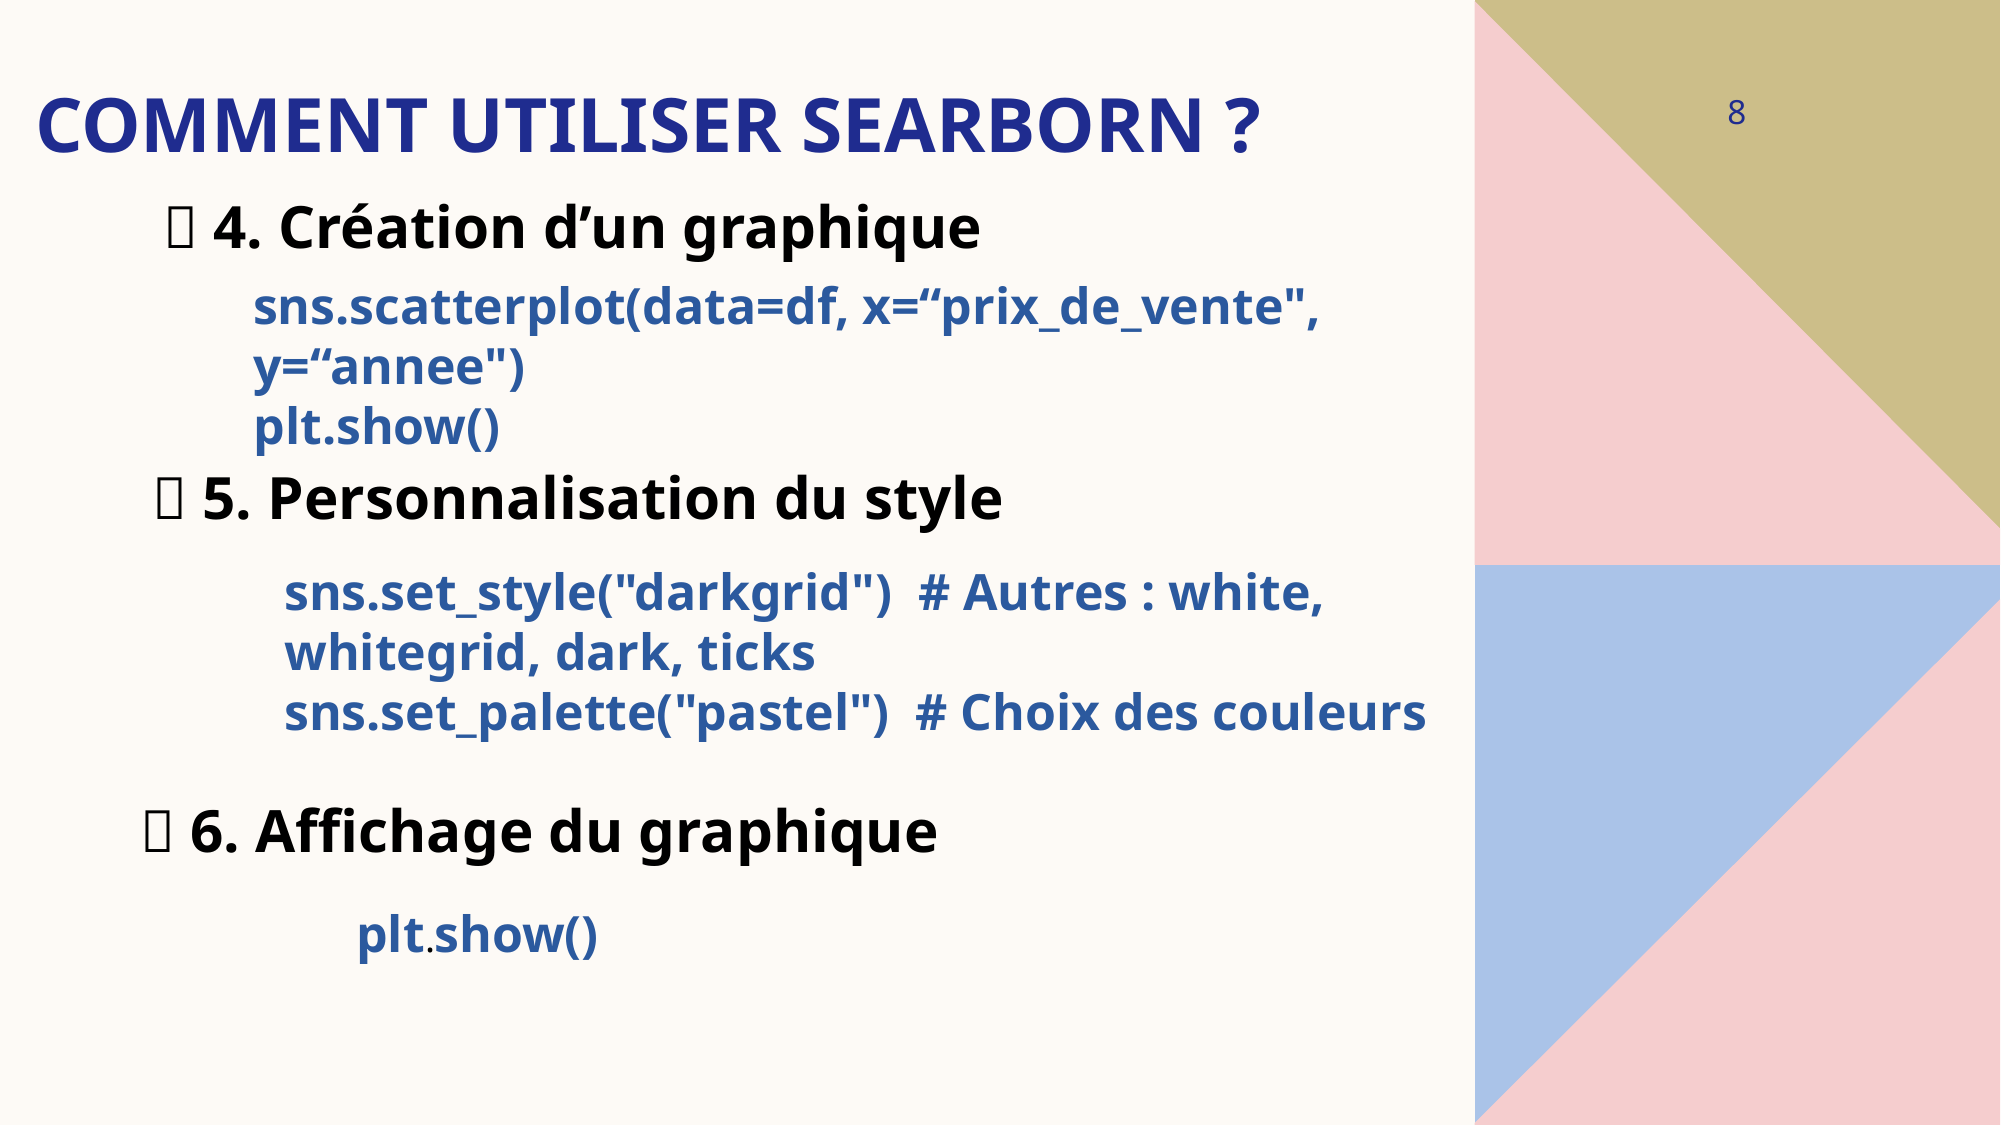

# Comment utiliser Searborn ?
🔹 4. Création d’un graphique
sns.scatterplot(data=df, x=“prix_de_vente", y=“annee")
plt.show()
🔹 5. Personnalisation du style
sns.set_style("darkgrid") # Autres : white, whitegrid, dark, ticks
sns.set_palette("pastel") # Choix des couleurs
🔹 6. Affichage du graphique
plt.show()